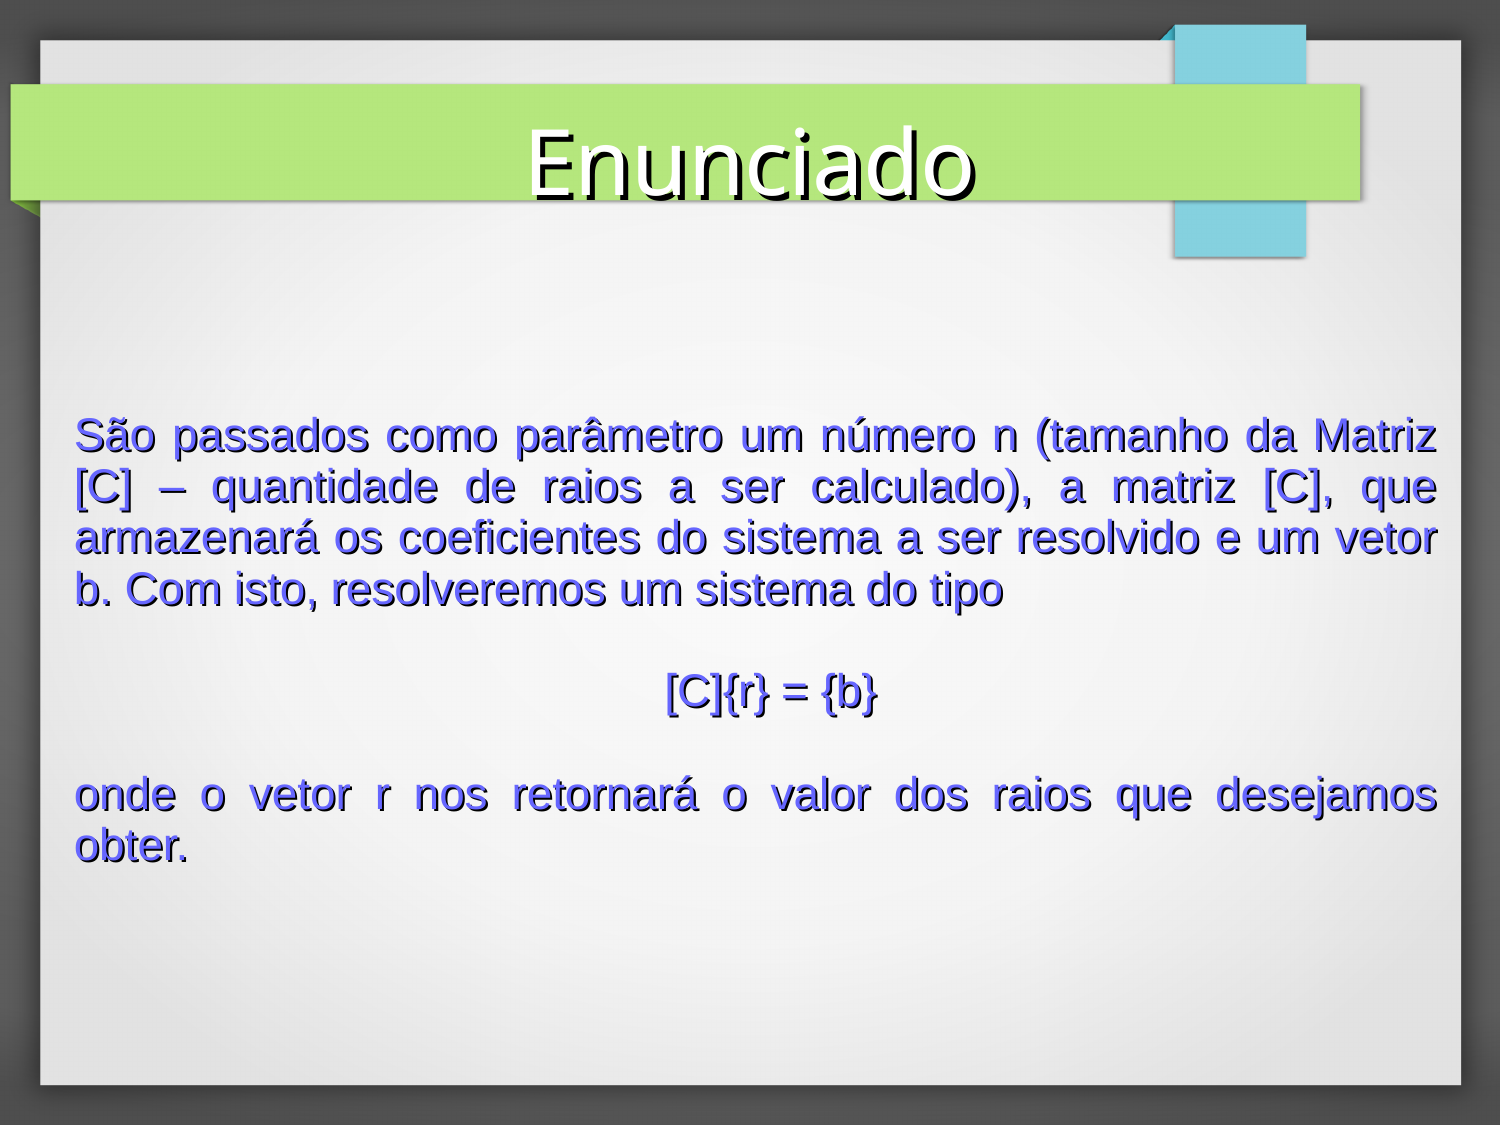

# Enunciado
São passados como parâmetro um número n (tamanho da Matriz [C] – quantidade de raios a ser calculado), a matriz [C], que armazenará os coeficientes do sistema a ser resolvido e um vetor b. Com isto, resolveremos um sistema do tipo
								[C]{r} = {b}
onde o vetor r nos retornará o valor dos raios que desejamos obter.